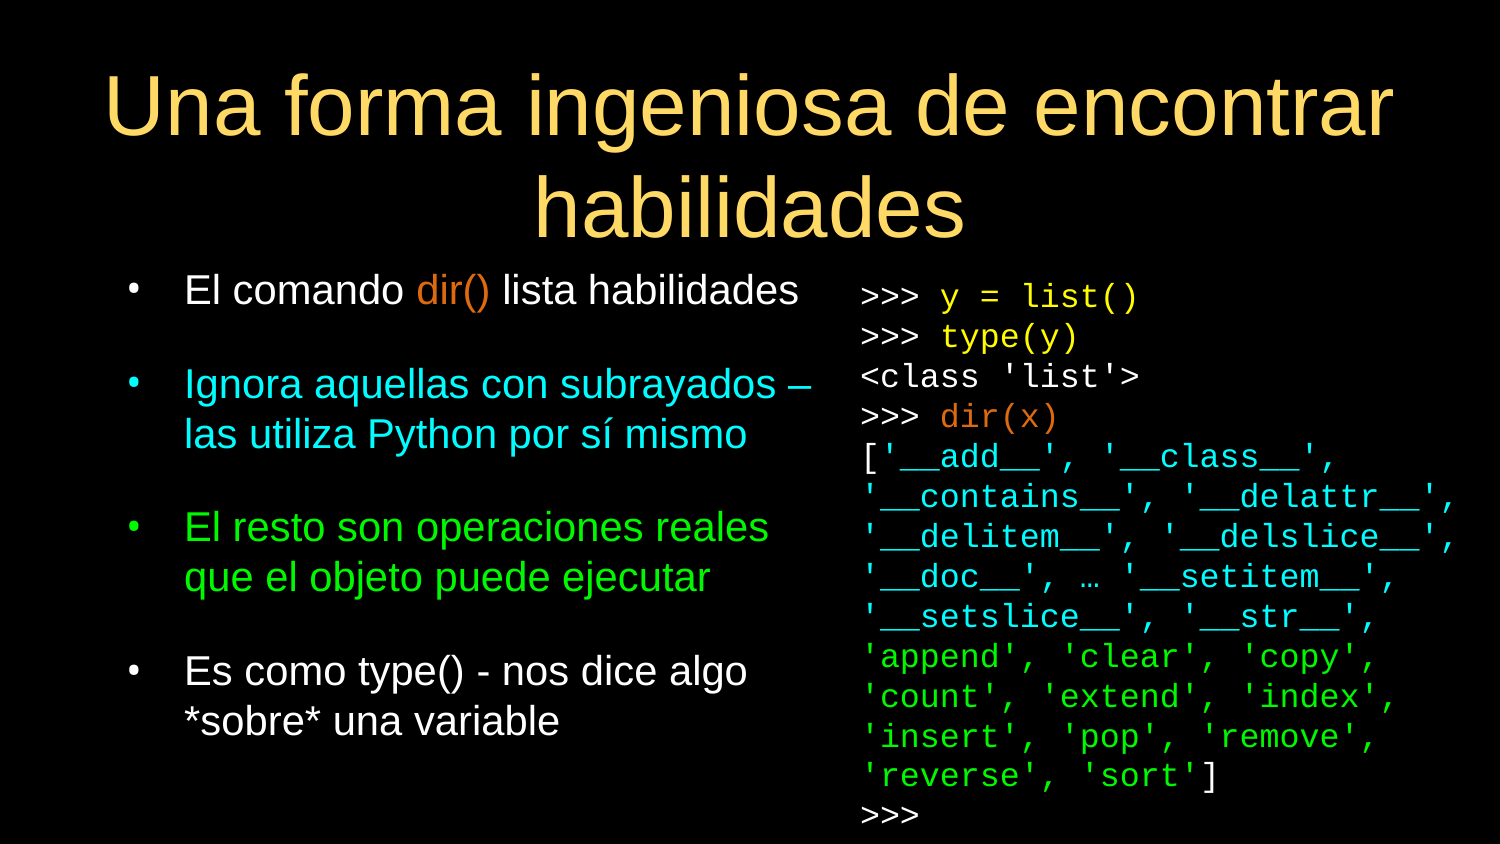

# Una forma ingeniosa de encontrar habilidades
El comando dir() lista habilidades
Ignora aquellas con subrayados – las utiliza Python por sí mismo
El resto son operaciones reales que el objeto puede ejecutar
Es como type() - nos dice algo *sobre* una variable
>>> y = list()
>>> type(y)
<class 'list'>
>>> dir(x)
['__add__', '__class__', '__contains__', '__delattr__', '__delitem__', '__delslice__', '__doc__', … '__setitem__', '__setslice__', '__str__', 'append', 'clear', 'copy', 'count', 'extend', 'index', 'insert', 'pop', 'remove', 'reverse', 'sort']
>>>